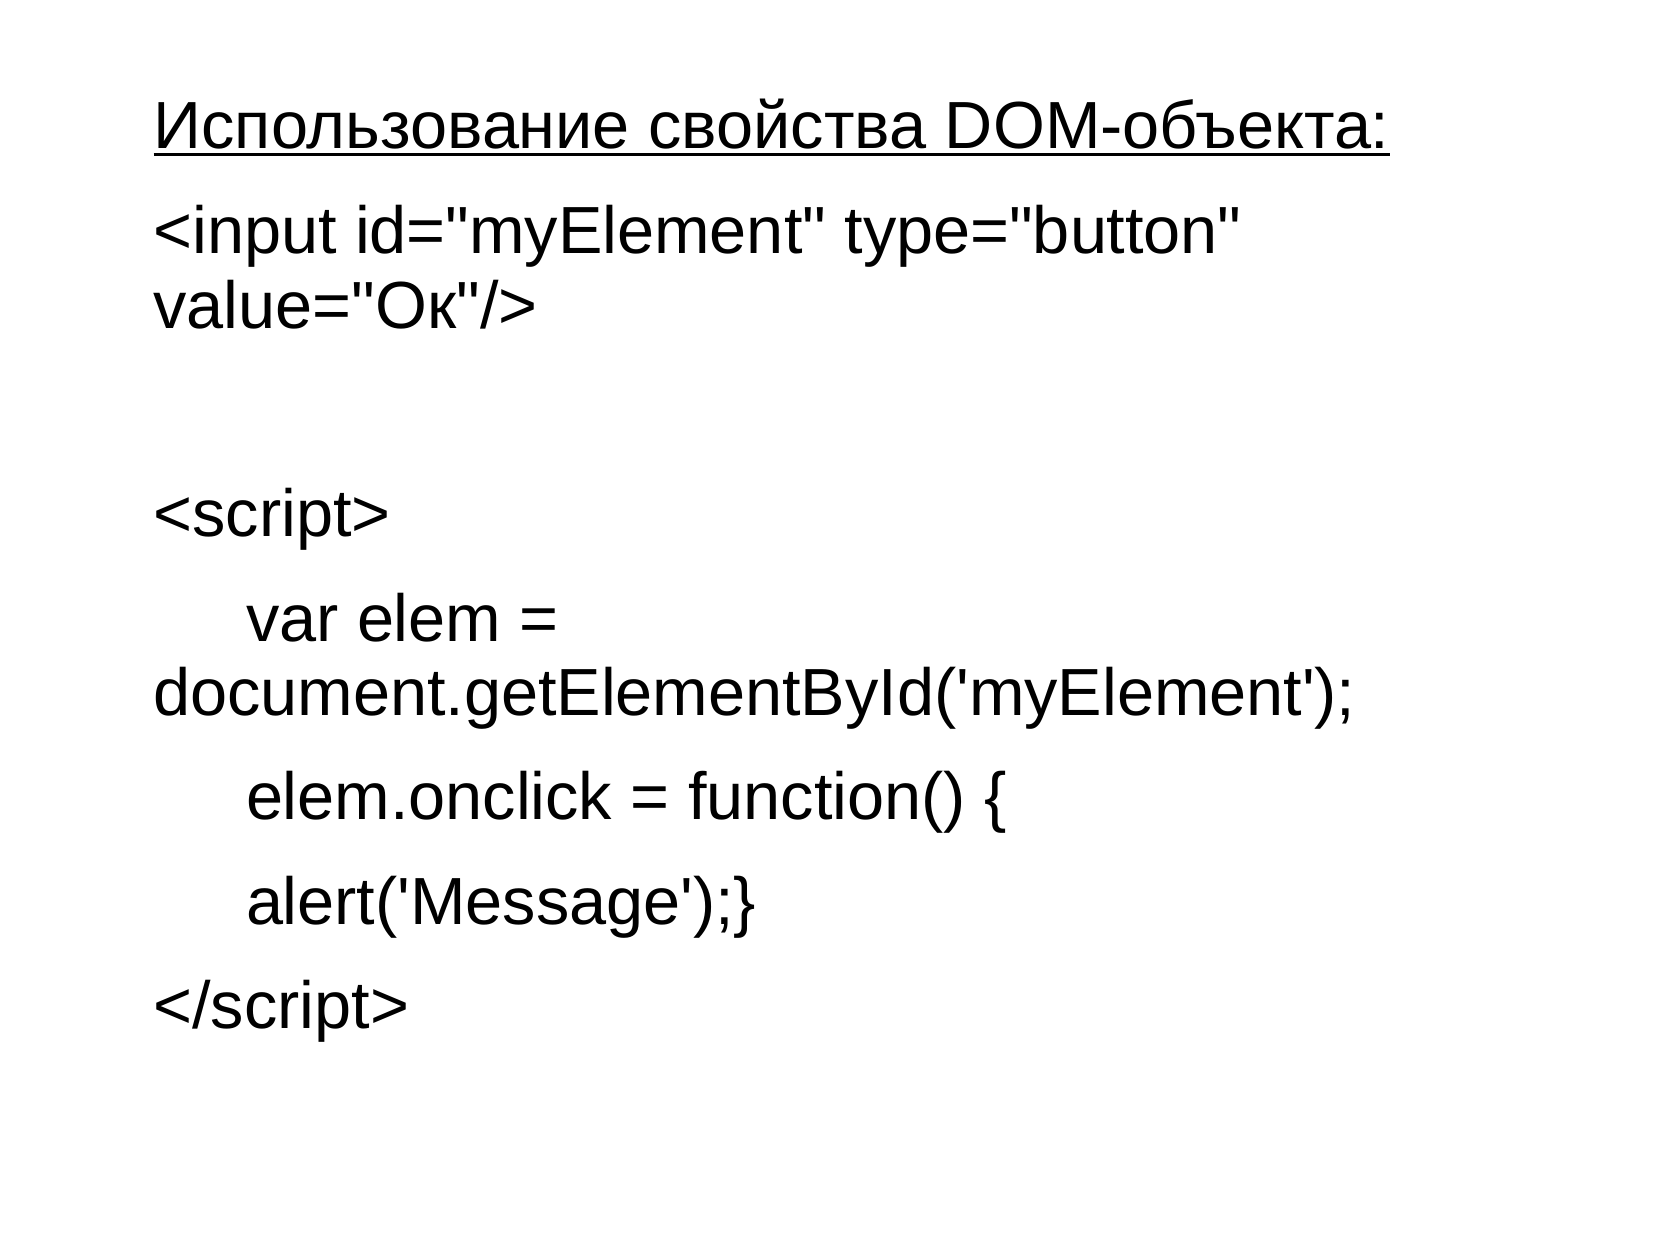

# Использование свойства DOM-объекта:
<input id="myElement" type="button" value="Ок"/>
<script>
 var elem = document.getElementById('myElement');
 elem.onclick = function() {
 alert('Message');}
</script>